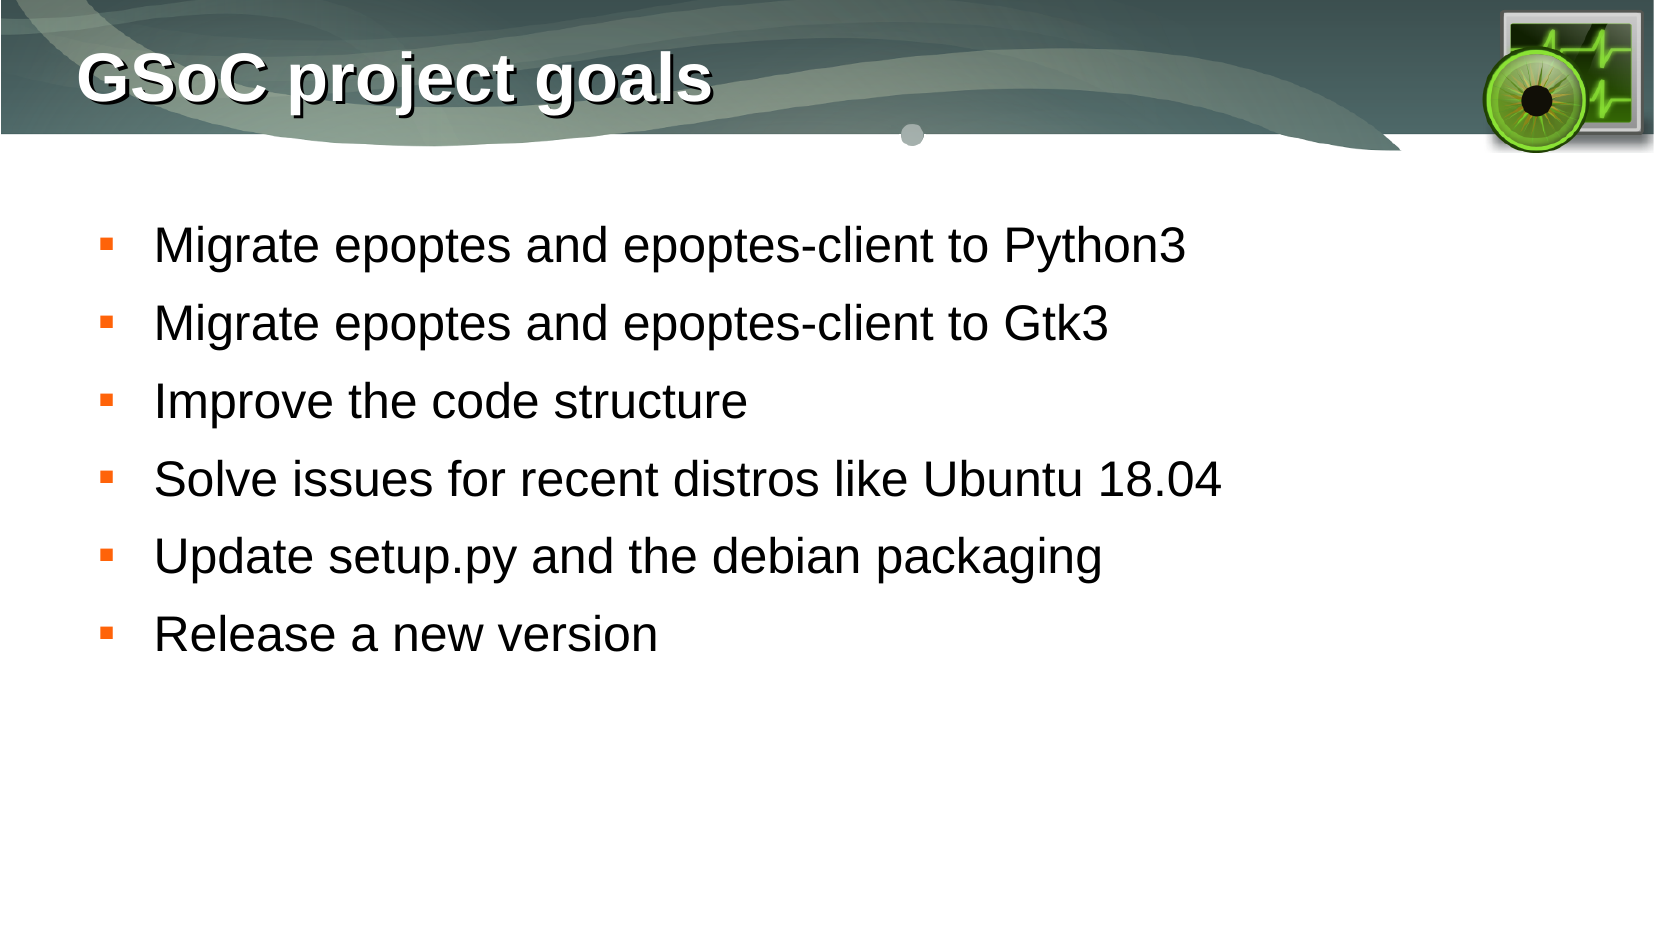

# GSoC project goals
Migrate epoptes and epoptes-client to Python3
Migrate epoptes and epoptes-client to Gtk3
Improve the code structure
Solve issues for recent distros like Ubuntu 18.04
Update setup.py and the debian packaging
Release a new version